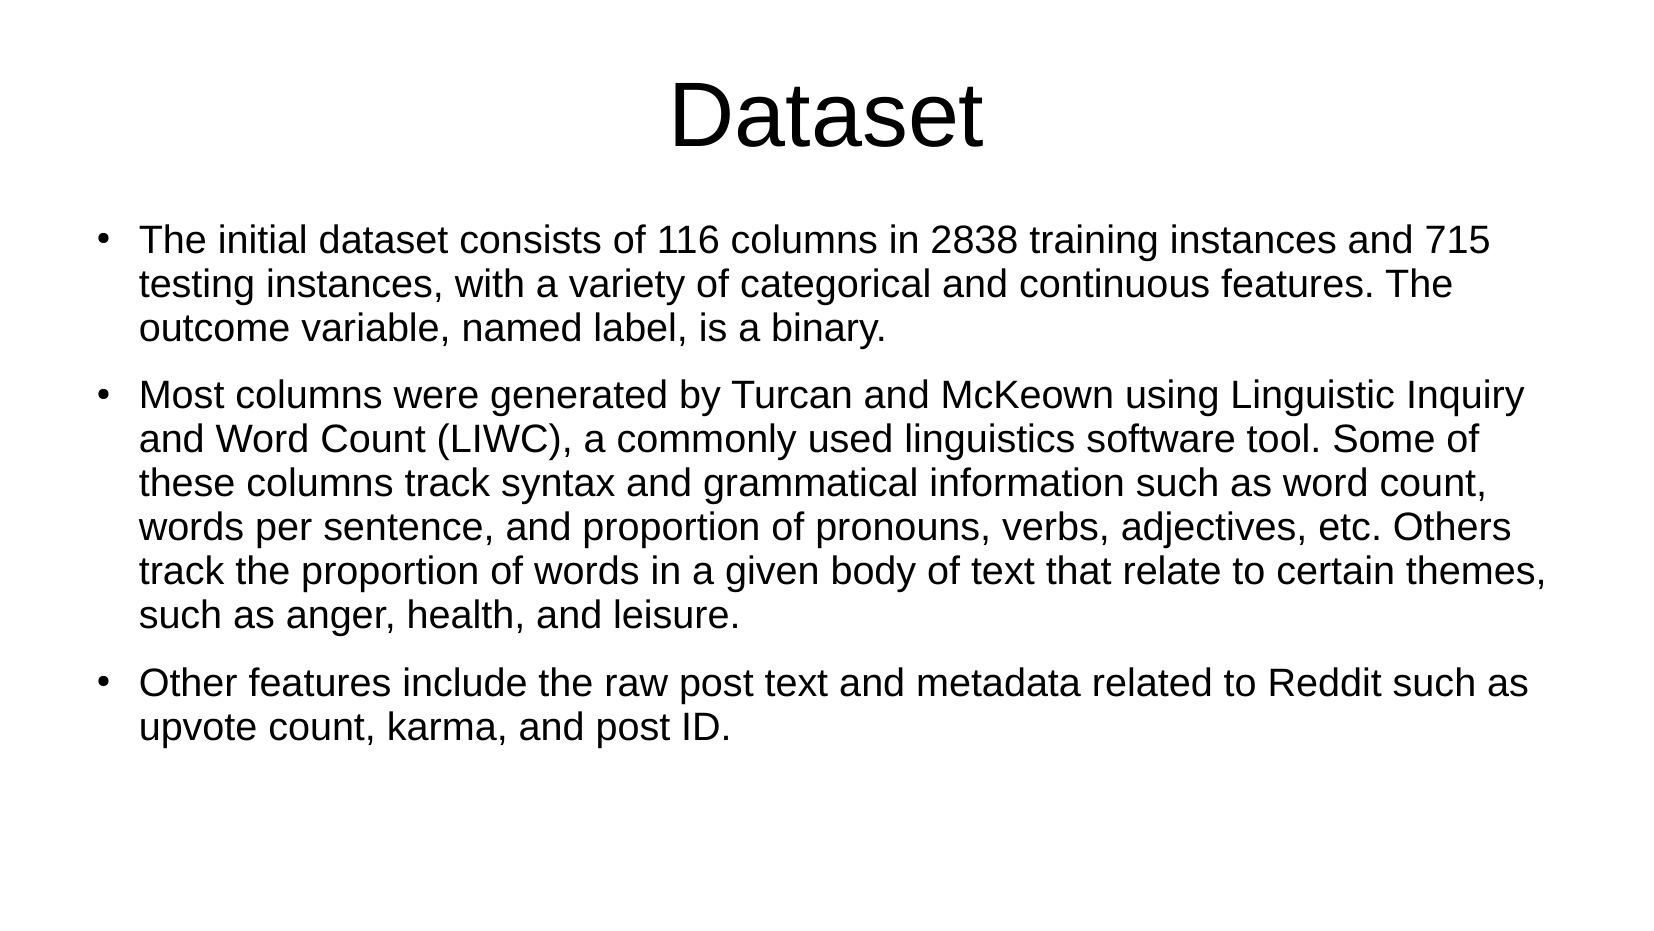

# Dataset
The initial dataset consists of 116 columns in 2838 training instances and 715 testing instances, with a variety of categorical and continuous features. The outcome variable, named label, is a binary.
Most columns were generated by Turcan and McKeown using Linguistic Inquiry and Word Count (LIWC), a commonly used linguistics software tool. Some of these columns track syntax and grammatical information such as word count, words per sentence, and proportion of pronouns, verbs, adjectives, etc. Others track the proportion of words in a given body of text that relate to certain themes, such as anger, health, and leisure.
Other features include the raw post text and metadata related to Reddit such as upvote count, karma, and post ID.